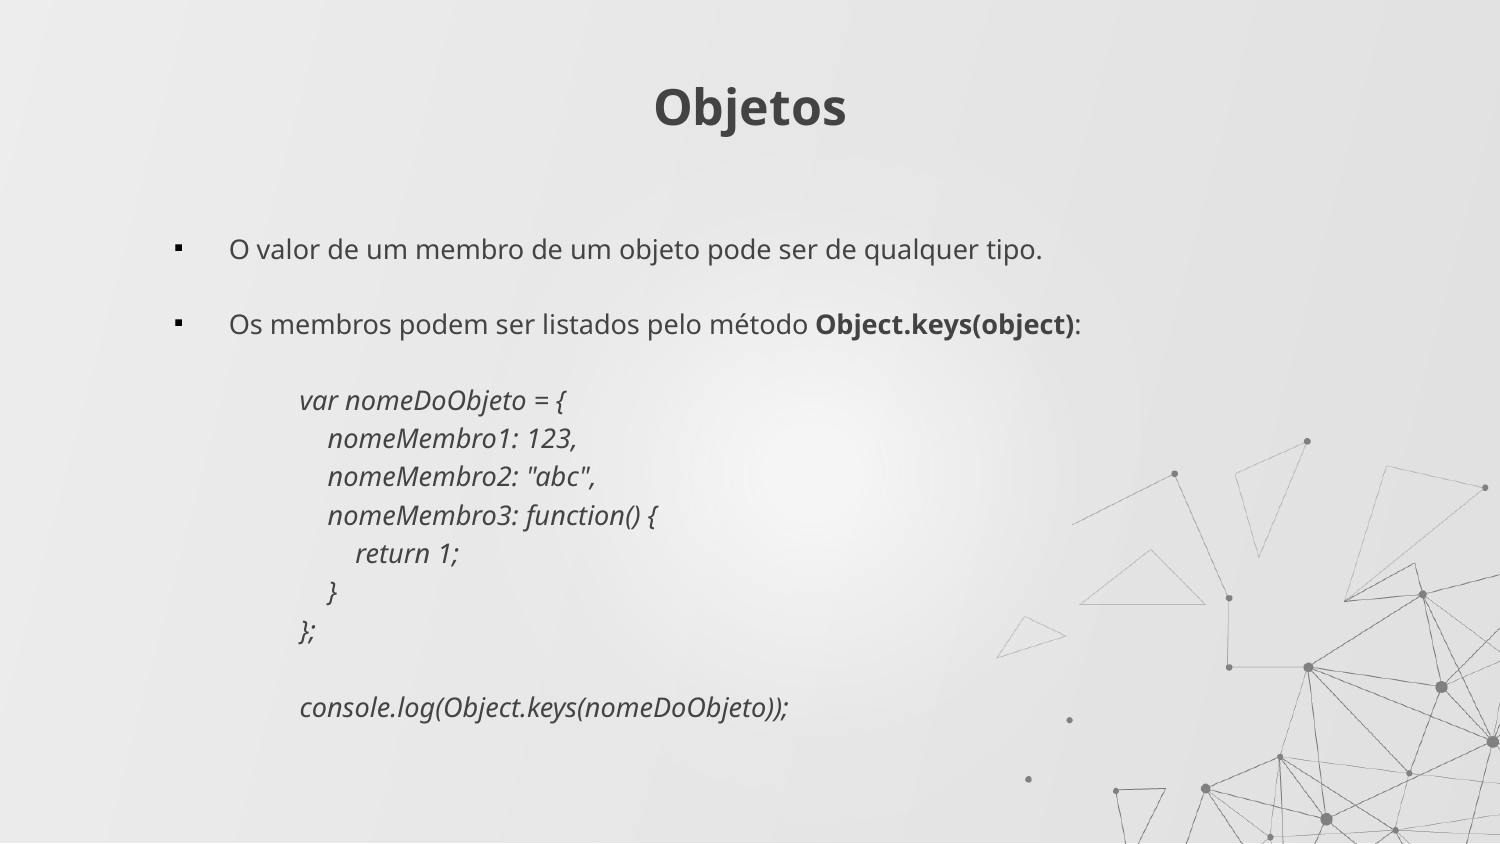

Objetos
# O valor de um membro de um objeto pode ser de qualquer tipo.
Os membros podem ser listados pelo método Object.keys(object):
var nomeDoObjeto = {
 nomeMembro1: 123,
 nomeMembro2: "abc",
 nomeMembro3: function() {
 return 1;
 }
};
console.log(Object.keys(nomeDoObjeto));